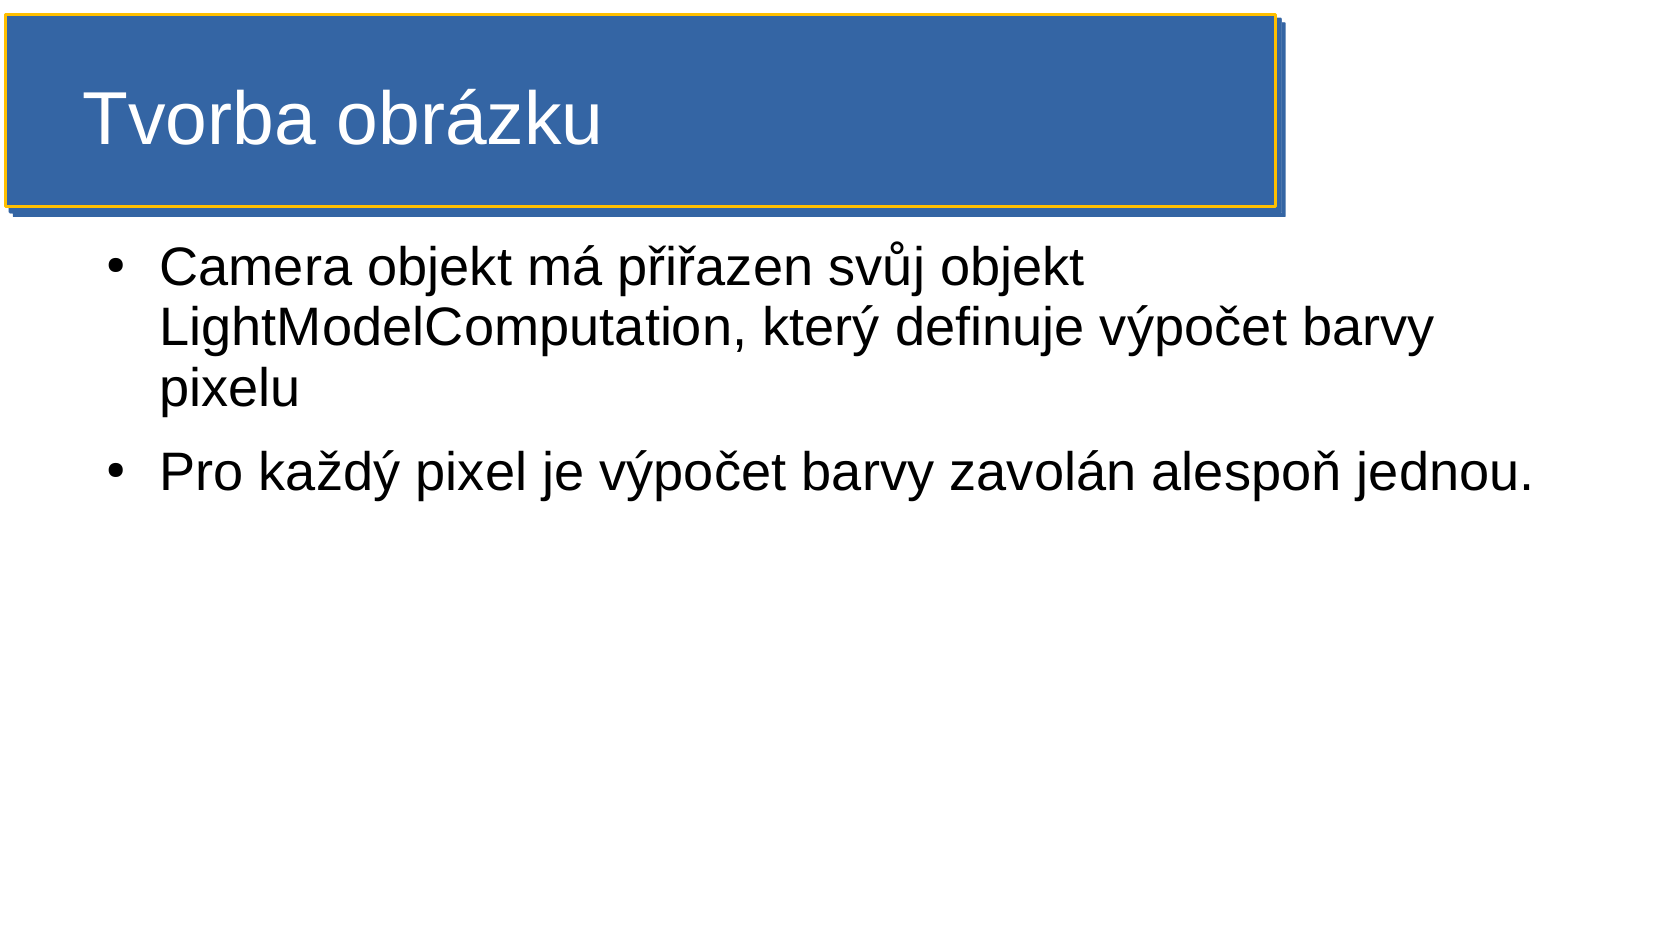

# Tvorba obrázku
Camera objekt má přiřazen svůj objekt LightModelComputation, který definuje výpočet barvy pixelu
Pro každý pixel je výpočet barvy zavolán alespoň jednou.